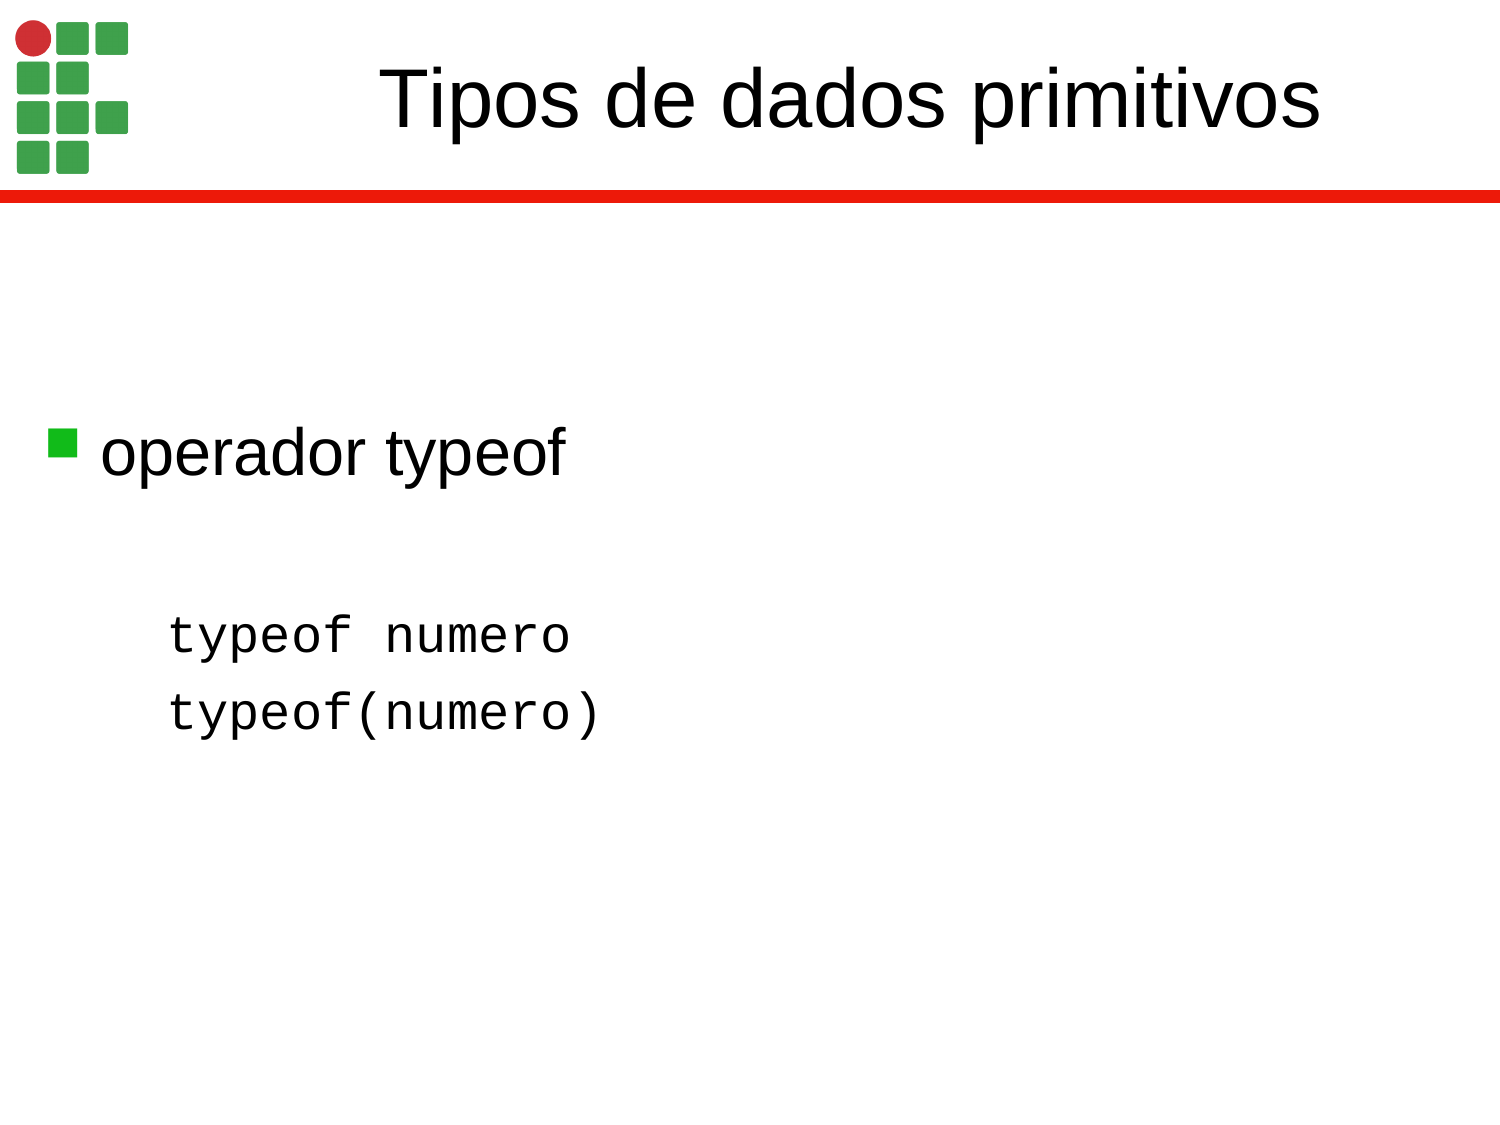

# Tipos de dados primitivos
operador typeof
typeof numero
typeof(numero)